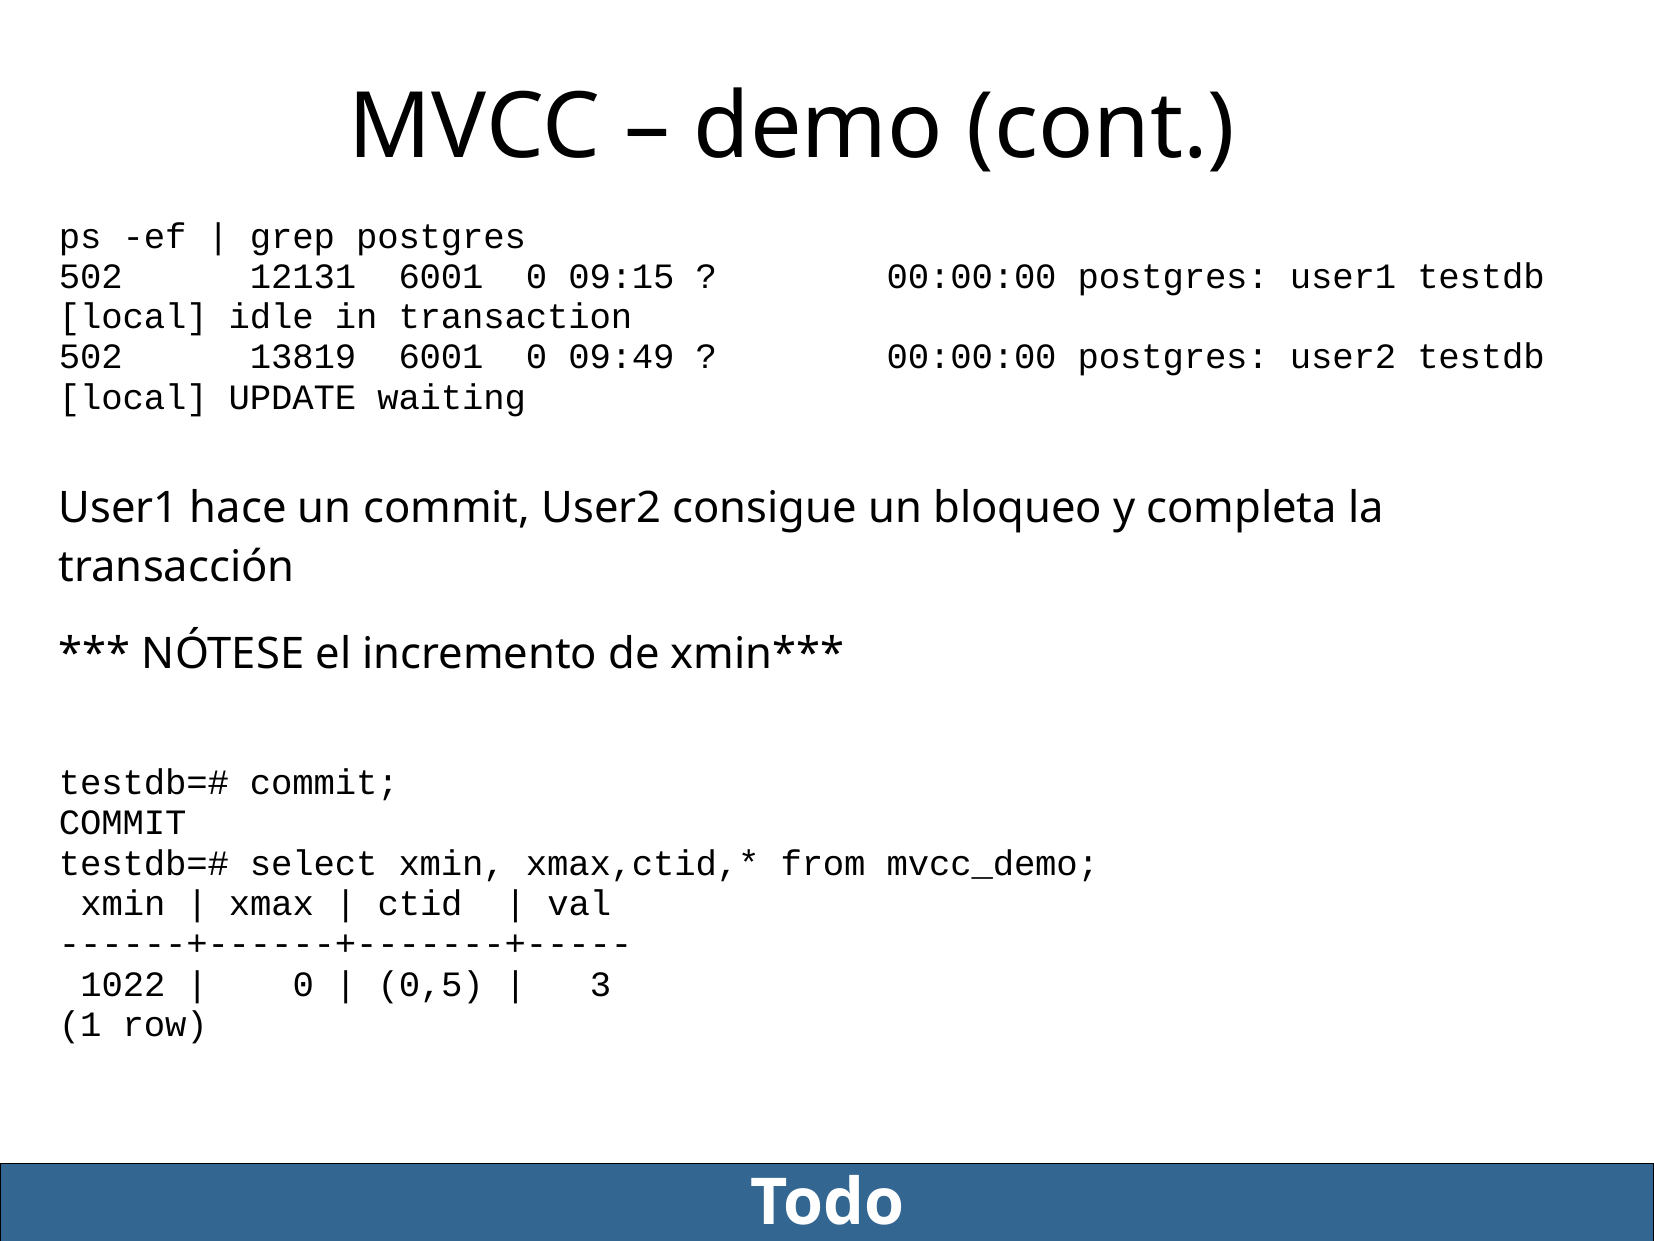

# MVCC – demo (cont.)
ps -ef | grep postgres
502 12131 6001 0 09:15 ? 00:00:00 postgres: user1 testdb [local] idle in transaction
502 13819 6001 0 09:49 ? 00:00:00 postgres: user2 testdb [local] UPDATE waiting
User1 hace un commit, User2 consigue un bloqueo y completa la transacción
*** NÓTESE el incremento de xmin***
testdb=# commit;
COMMIT
testdb=# select xmin, xmax,ctid,* from mvcc_demo;
 xmin | xmax | ctid | val
------+------+-------+-----
 1022 | 0 | (0,5) | 3
(1 row)